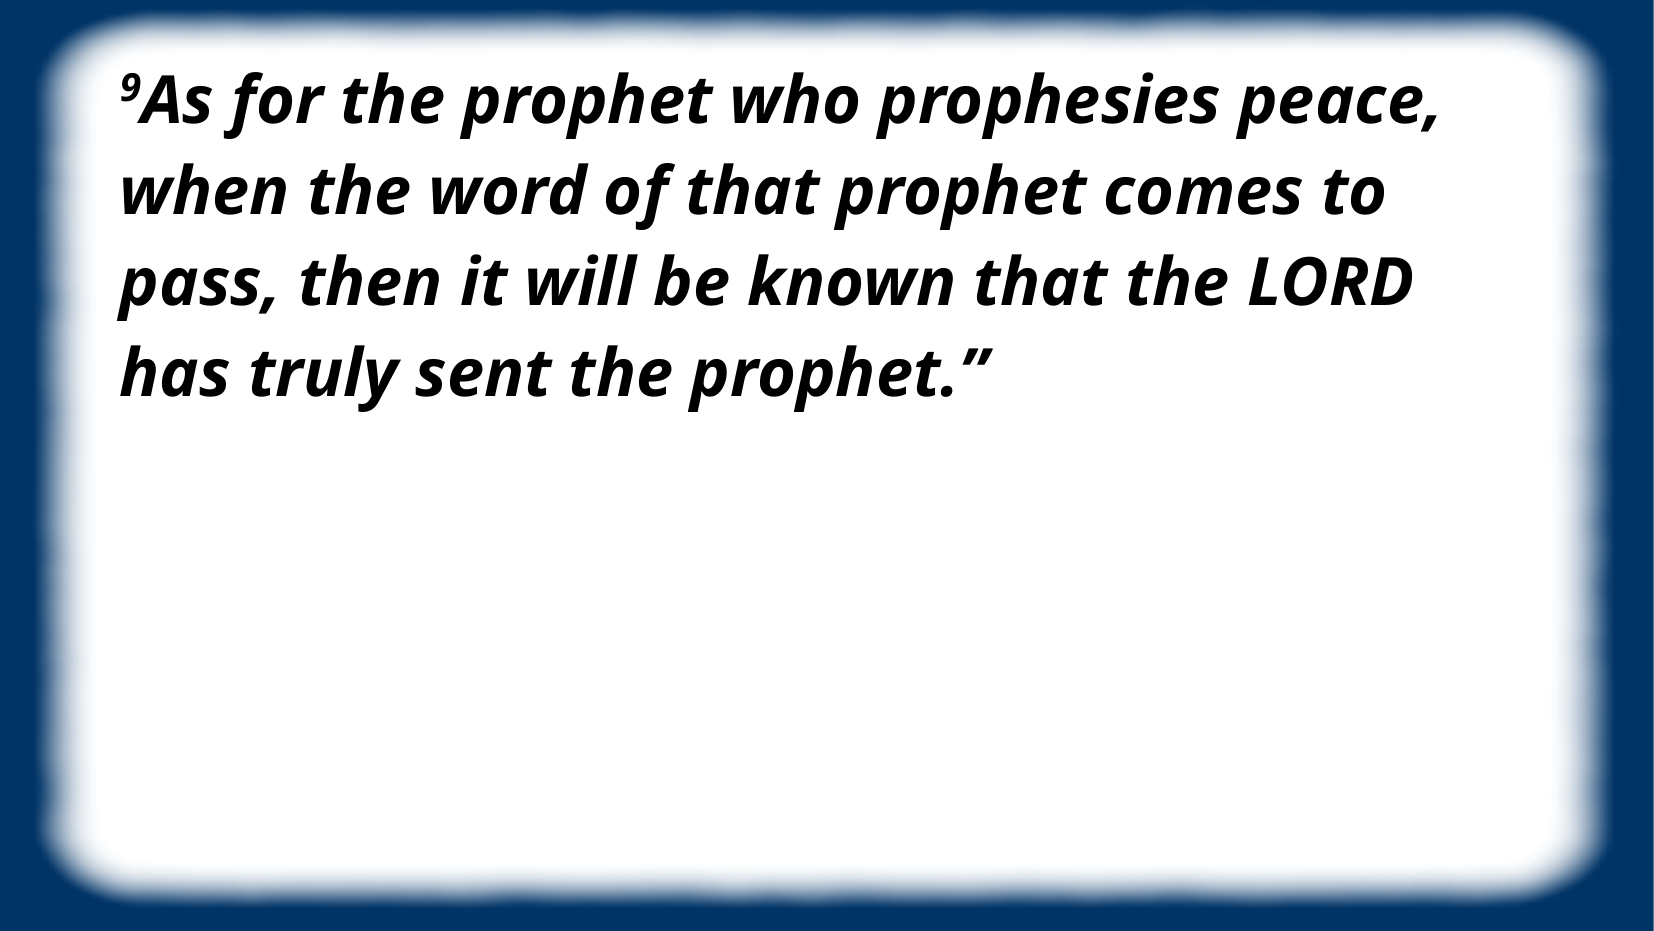

9As for the prophet who prophesies peace, when the word of that prophet comes to pass, then it will be known that the LORD has truly sent the prophet.”